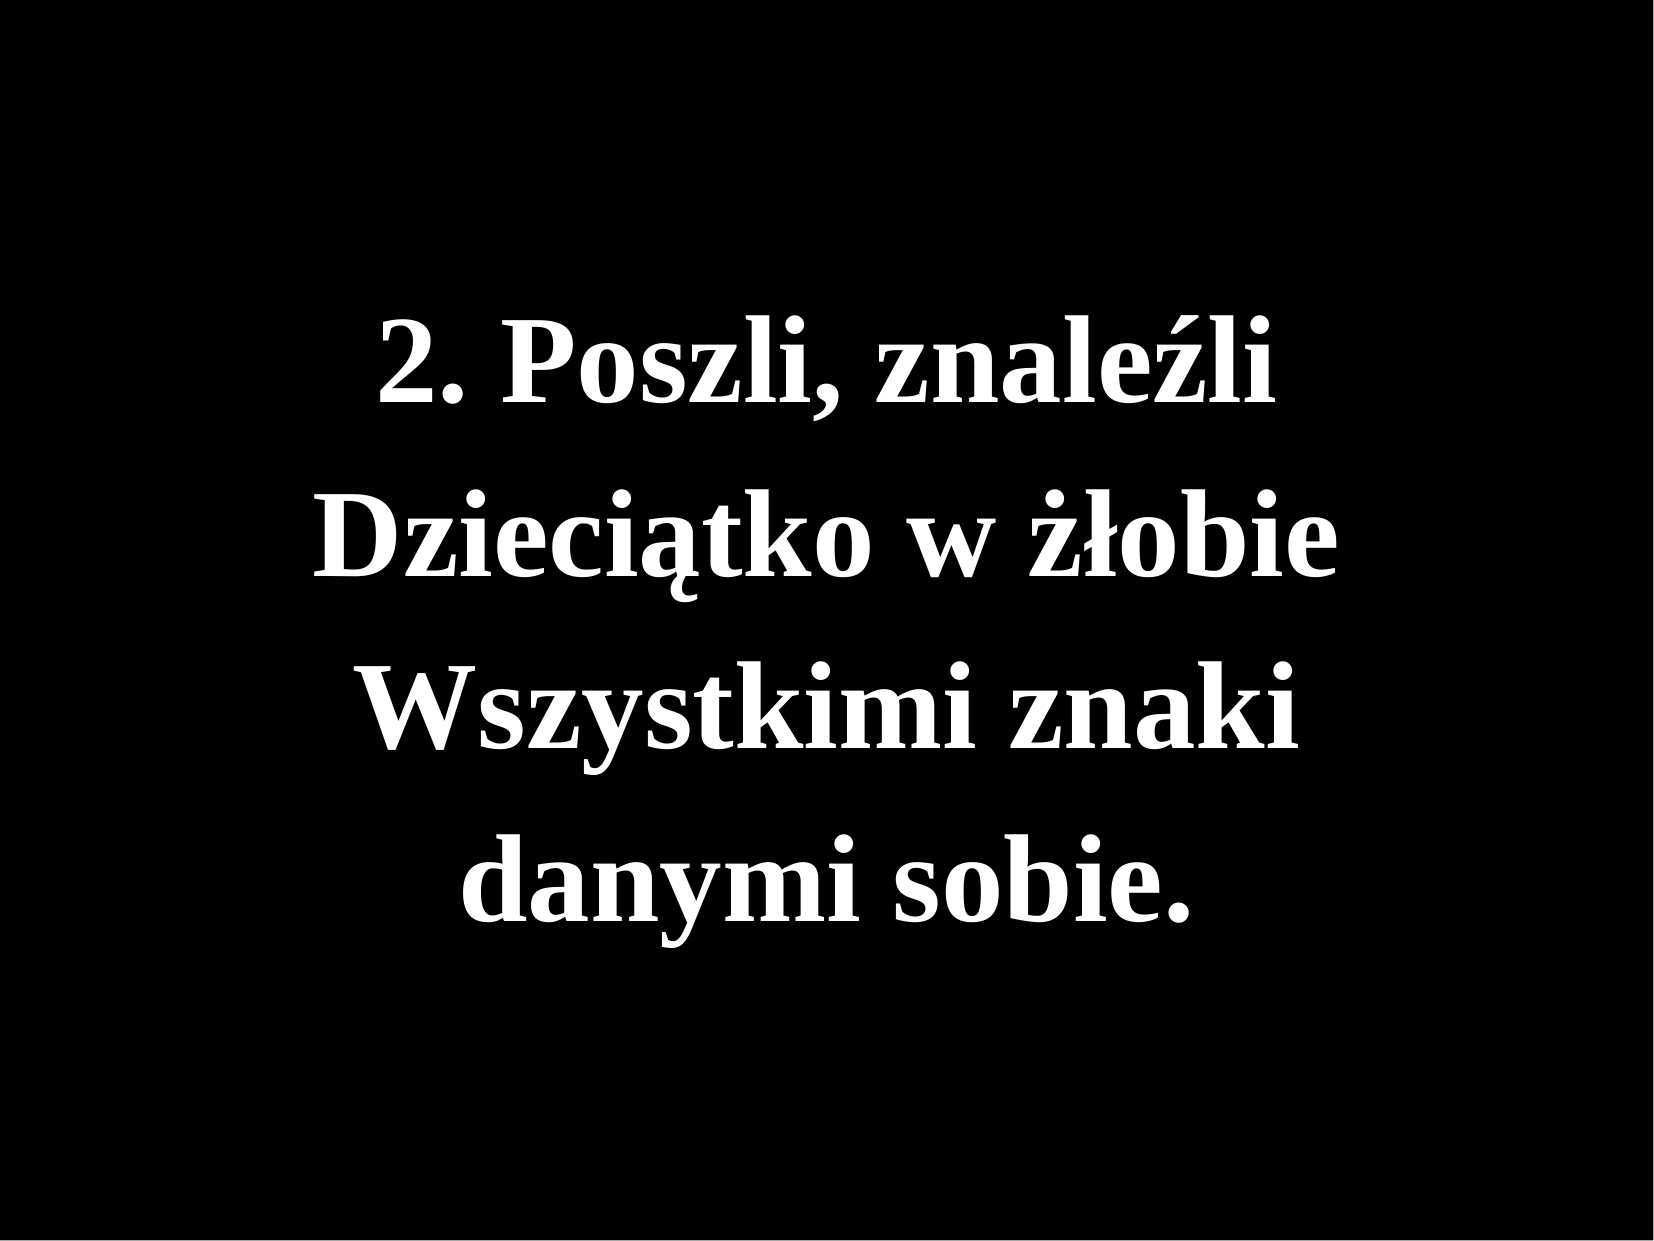

# 2. Poszli, znaleźli ppp Dzieciątko w żłobie ppp Wszystkimi znaki ppp danymi sobie.